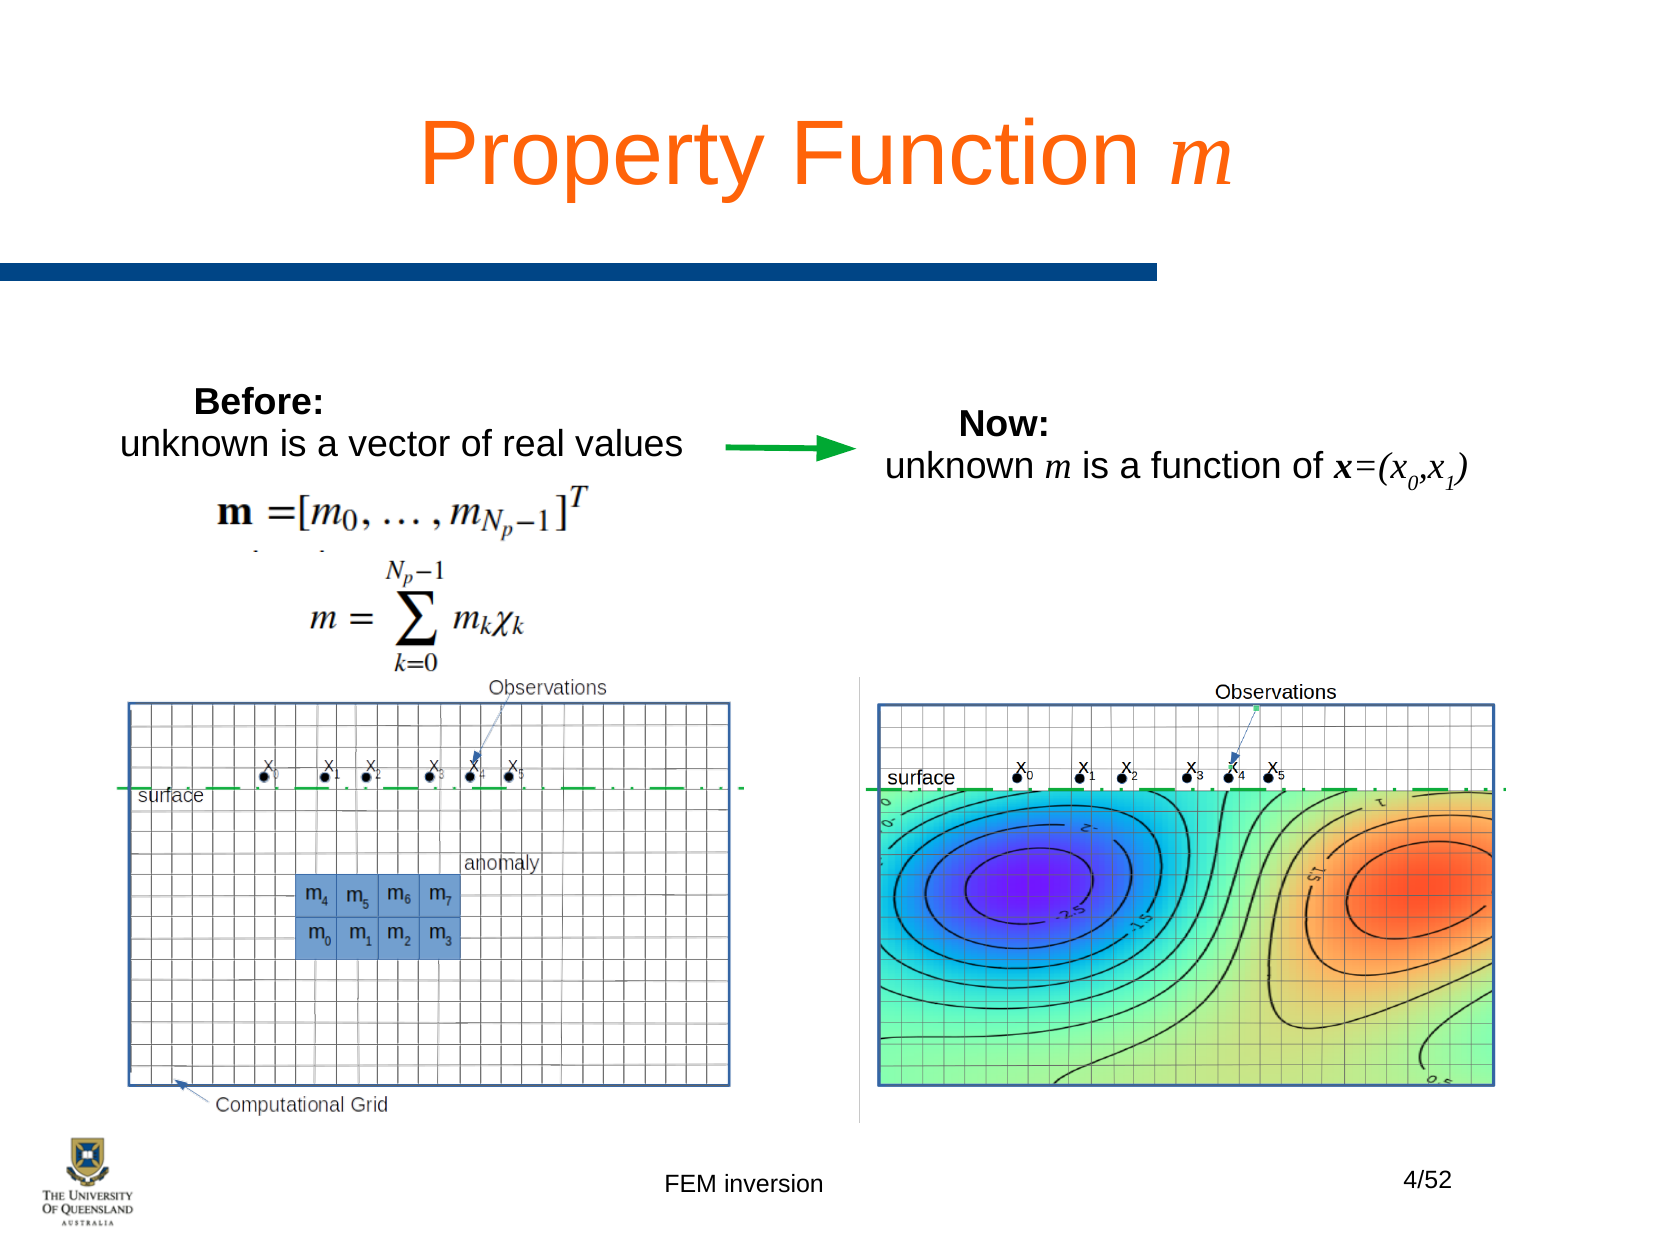

# Property Function m
	Before:
unknown is a vector of real values
	Now:
unknown m is a function of x=(x0,x1)